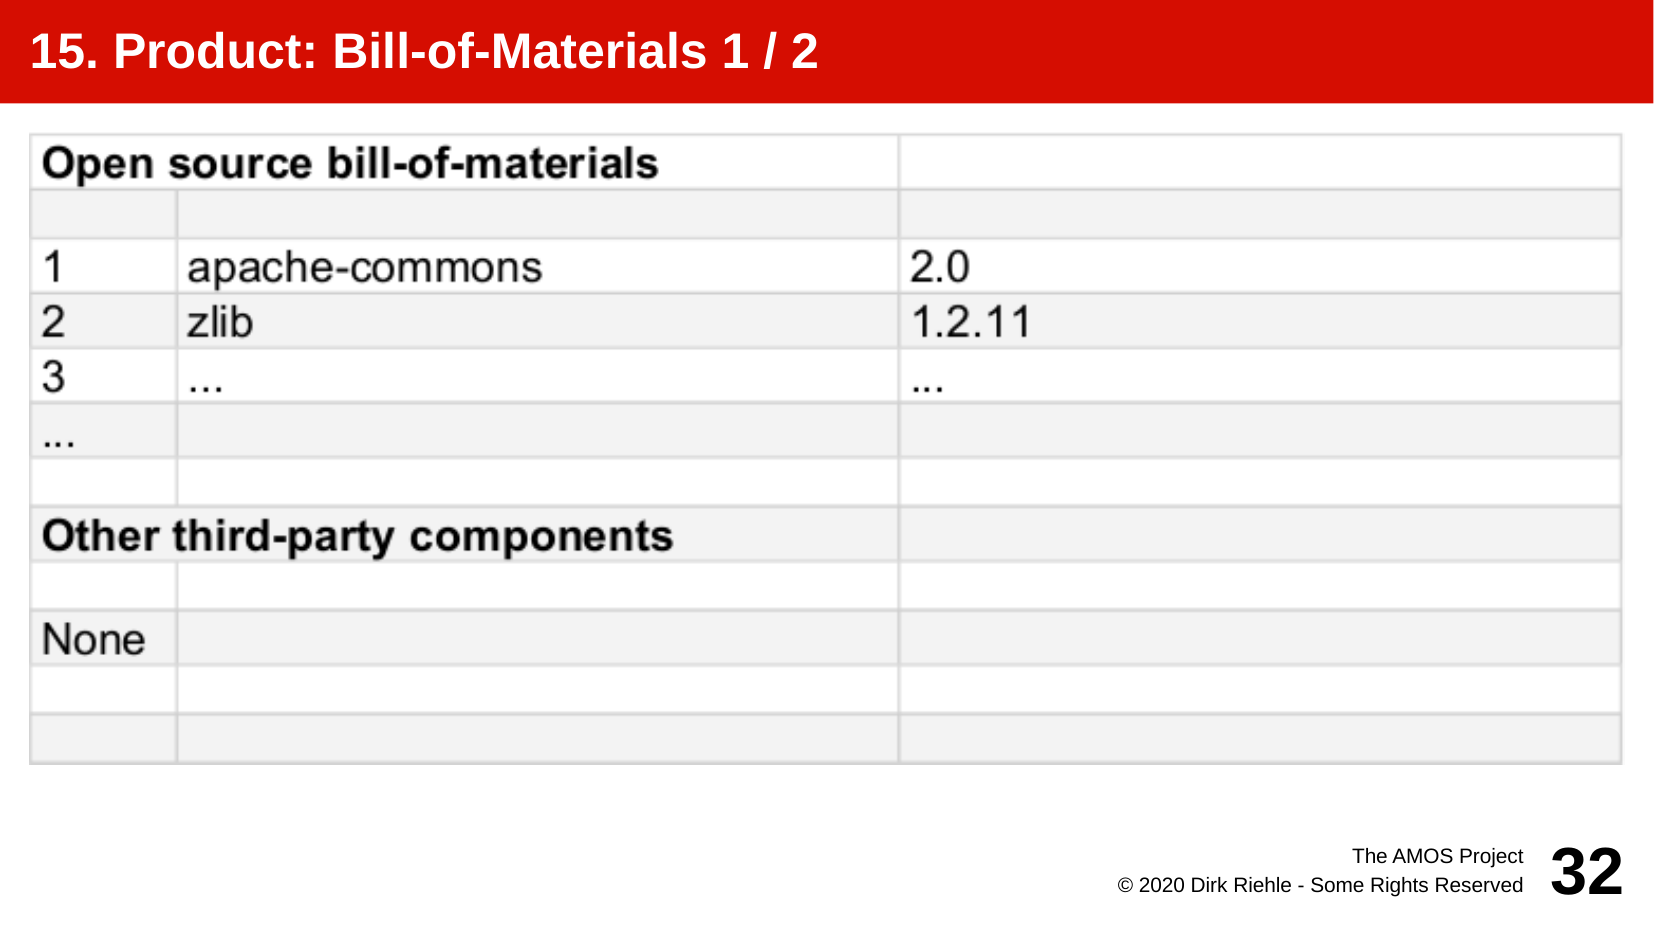

# 15. Product: Bill-of-Materials 1 / 2
The AMOS Project
32
© 2020 Dirk Riehle - Some Rights Reserved